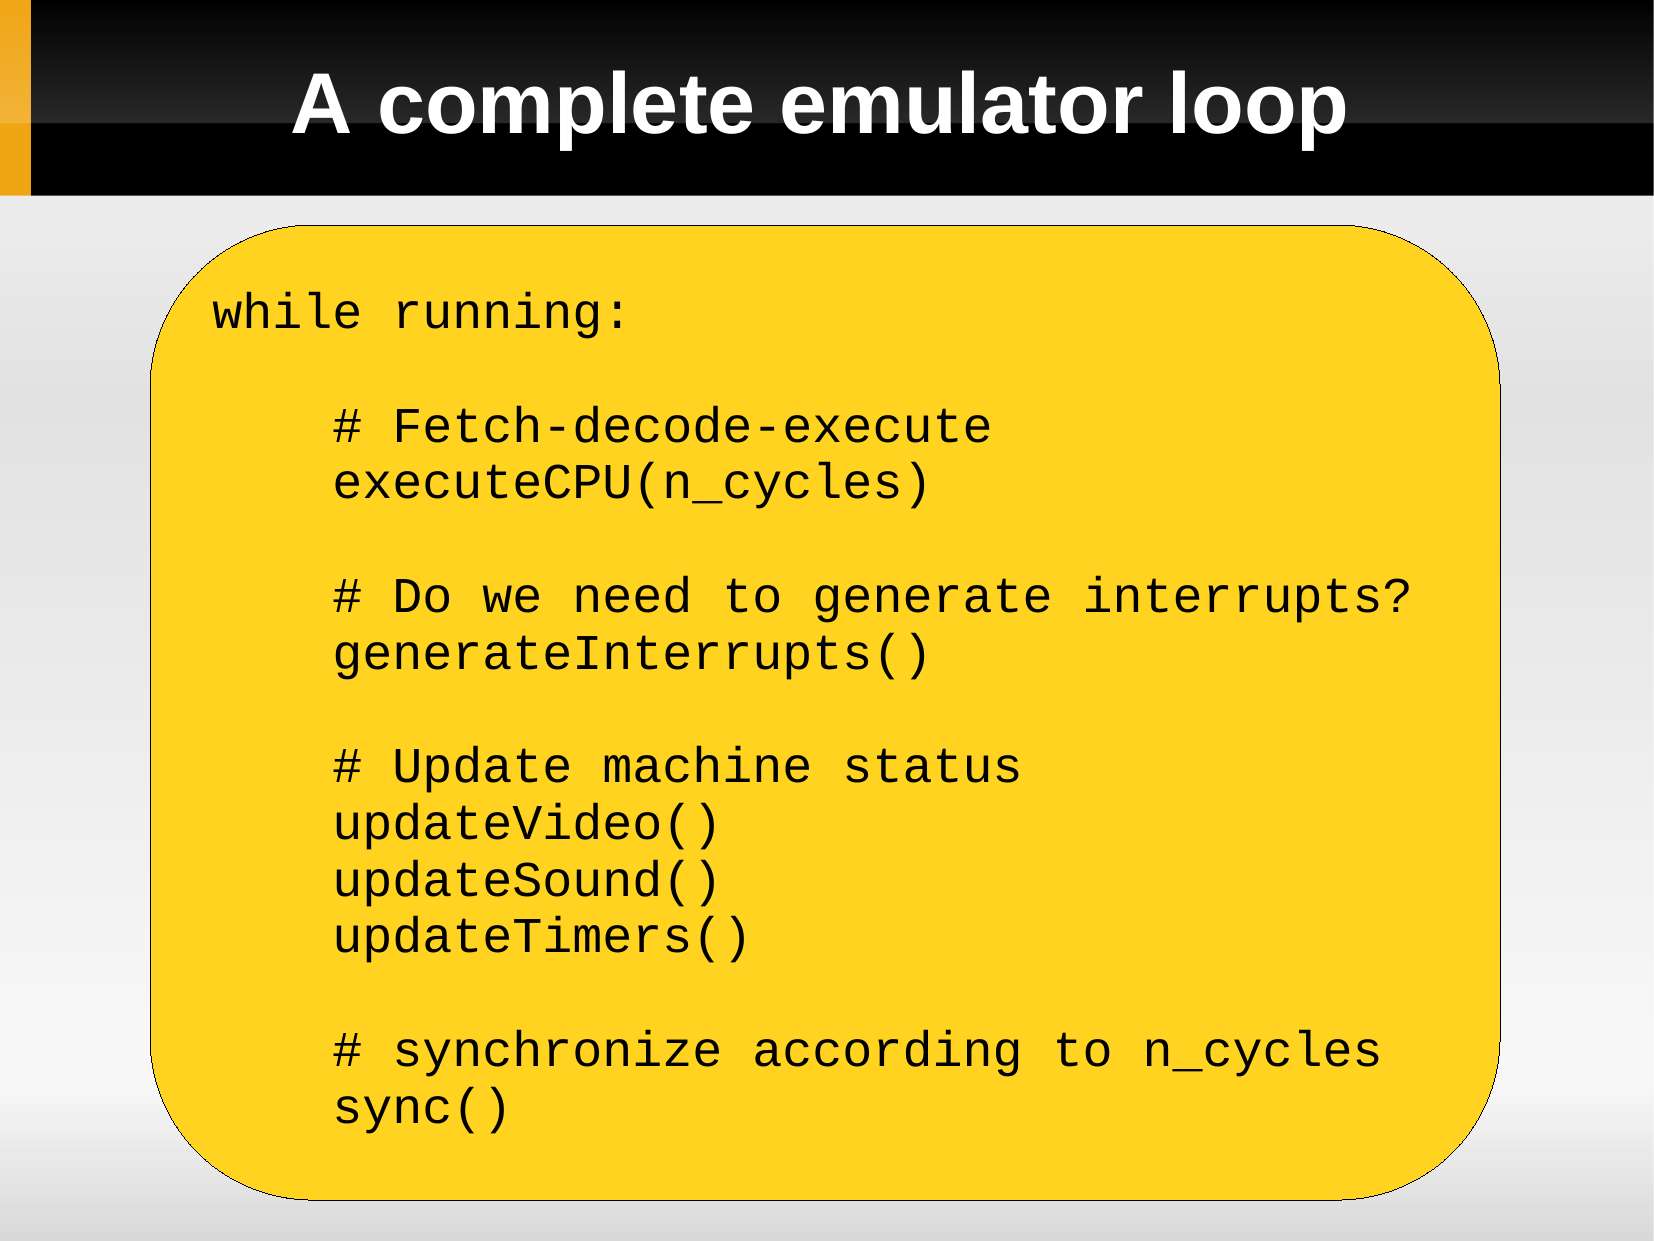

# A complete emulator loop
while running:
 # Fetch-decode-execute
 executeCPU(n_cycles)
 # Do we need to generate interrupts?
 generateInterrupts()
 # Update machine status
 updateVideo()
 updateSound()
 updateTimers()
 # synchronize according to n_cycles
 sync()